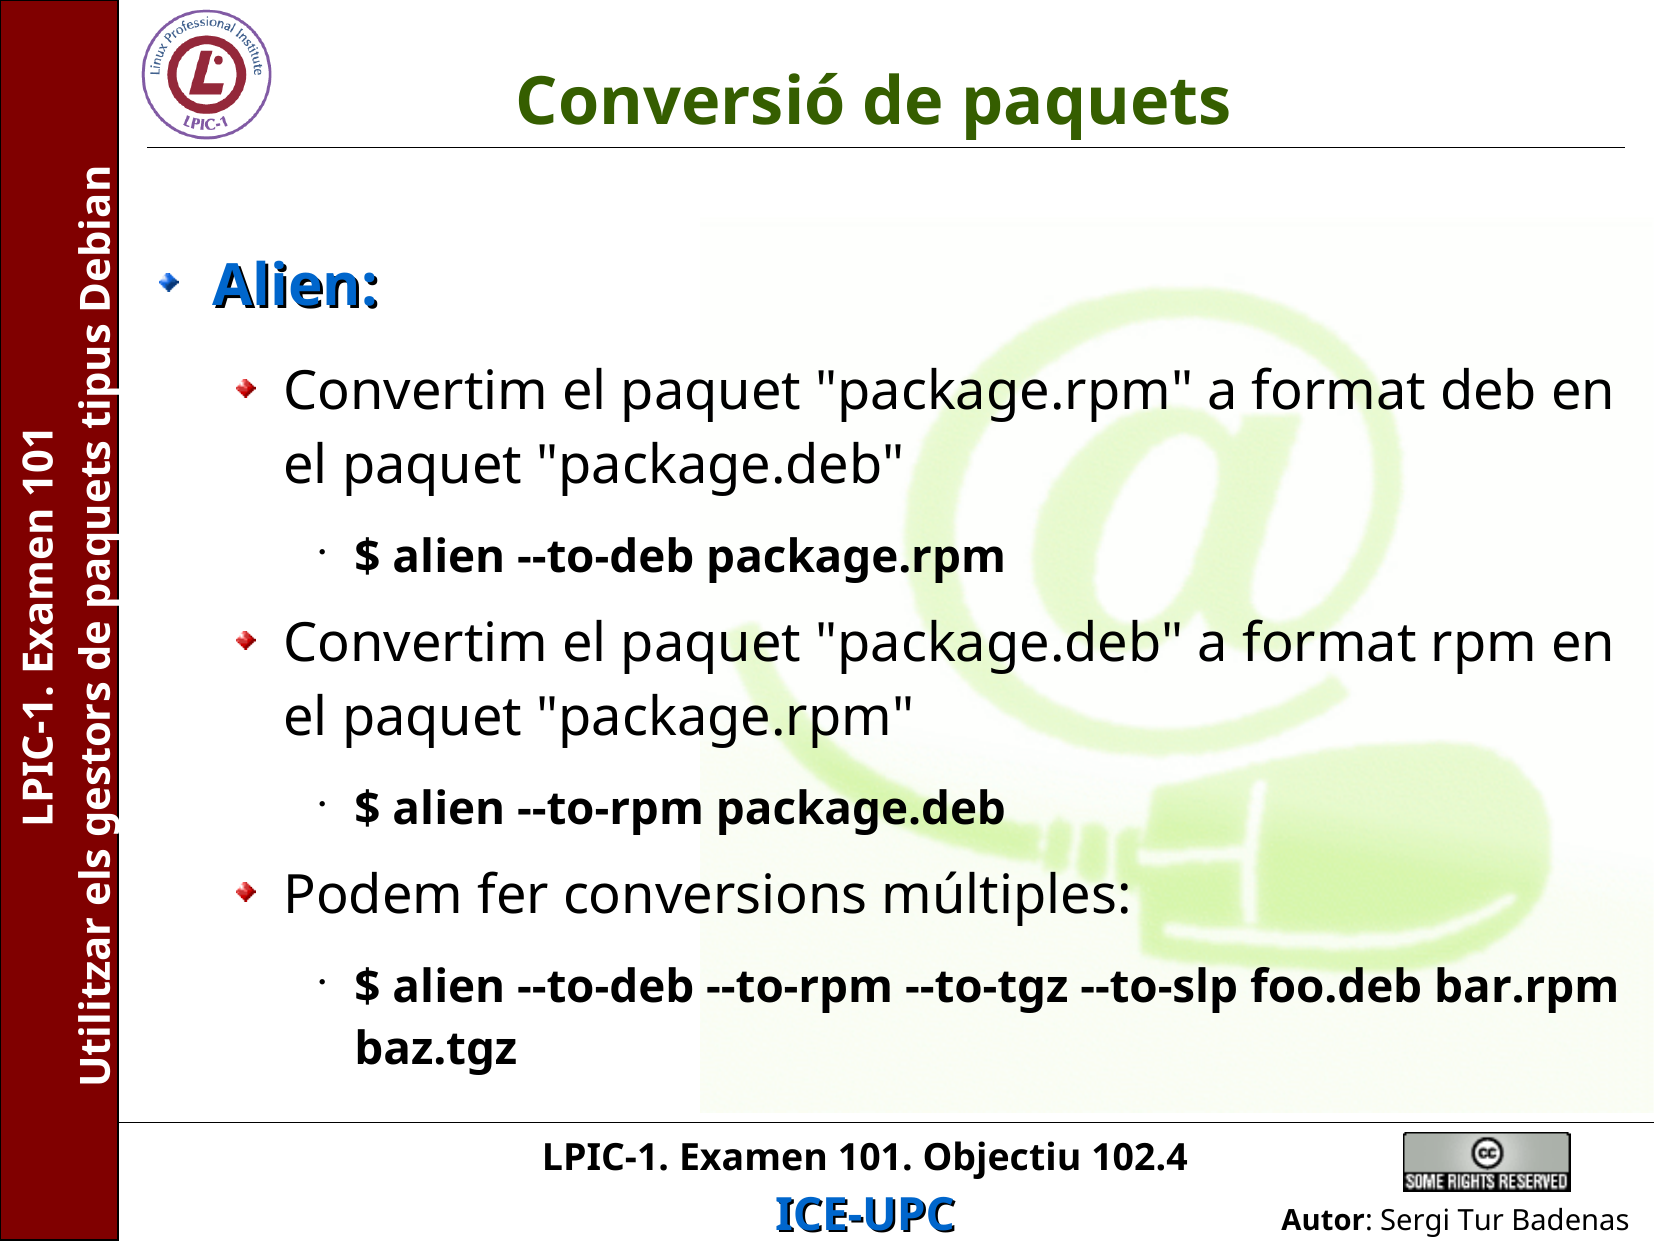

# Conversió de paquets
Alien:
Convertim el paquet "package.rpm" a format deb en el paquet "package.deb"
$ alien --to-deb package.rpm
Convertim el paquet "package.deb" a format rpm en el paquet "package.rpm"
$ alien --to-rpm package.deb
Podem fer conversions múltiples:
$ alien --to-deb --to-rpm --to-tgz --to-slp foo.deb bar.rpm baz.tgz